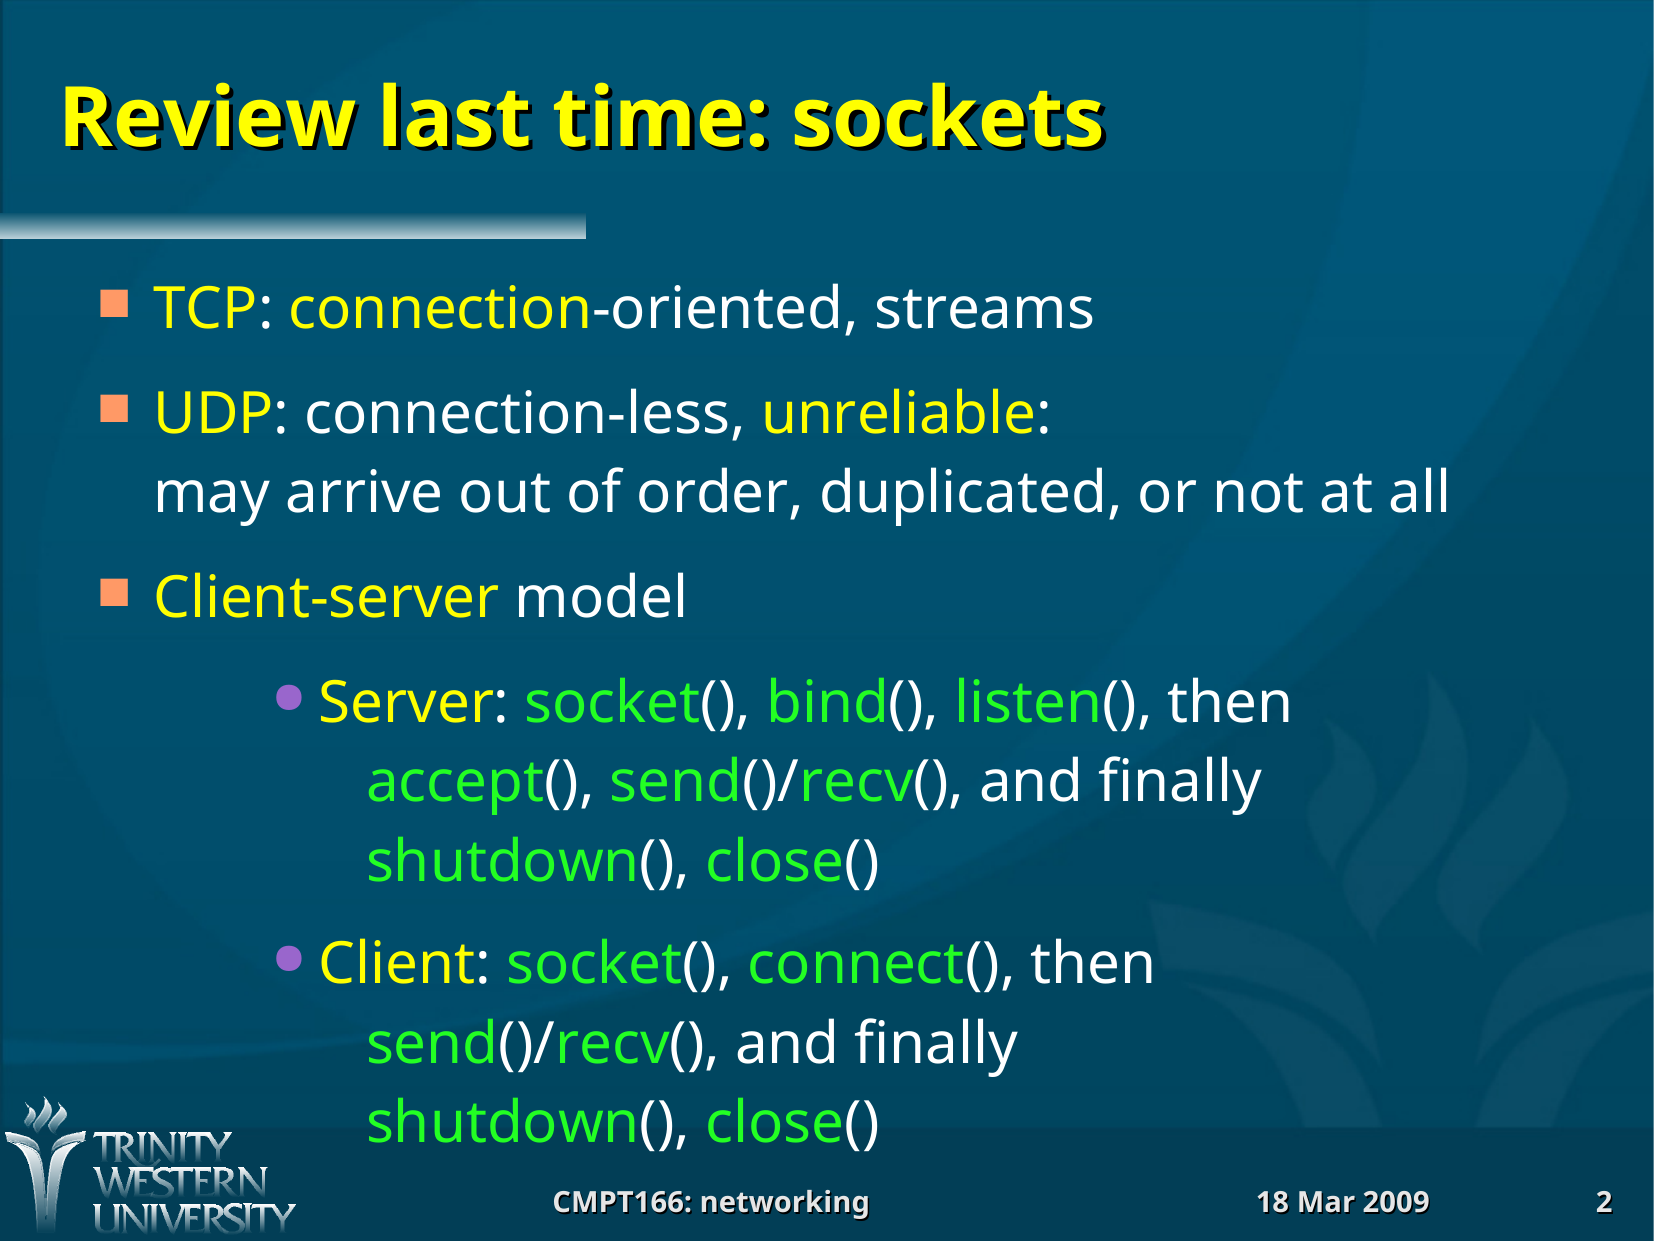

# Review last time: sockets
TCP: connection-oriented, streams
UDP: connection-less, unreliable:
may arrive out of order, duplicated, or not at all
Client-server model
Server: socket(), bind(), listen(), then
accept(), send()/recv(), and finally
shutdown(), close()
Client: socket(), connect(), then
send()/recv(), and finally
shutdown(), close()
CMPT166: networking
18 Mar 2009
2